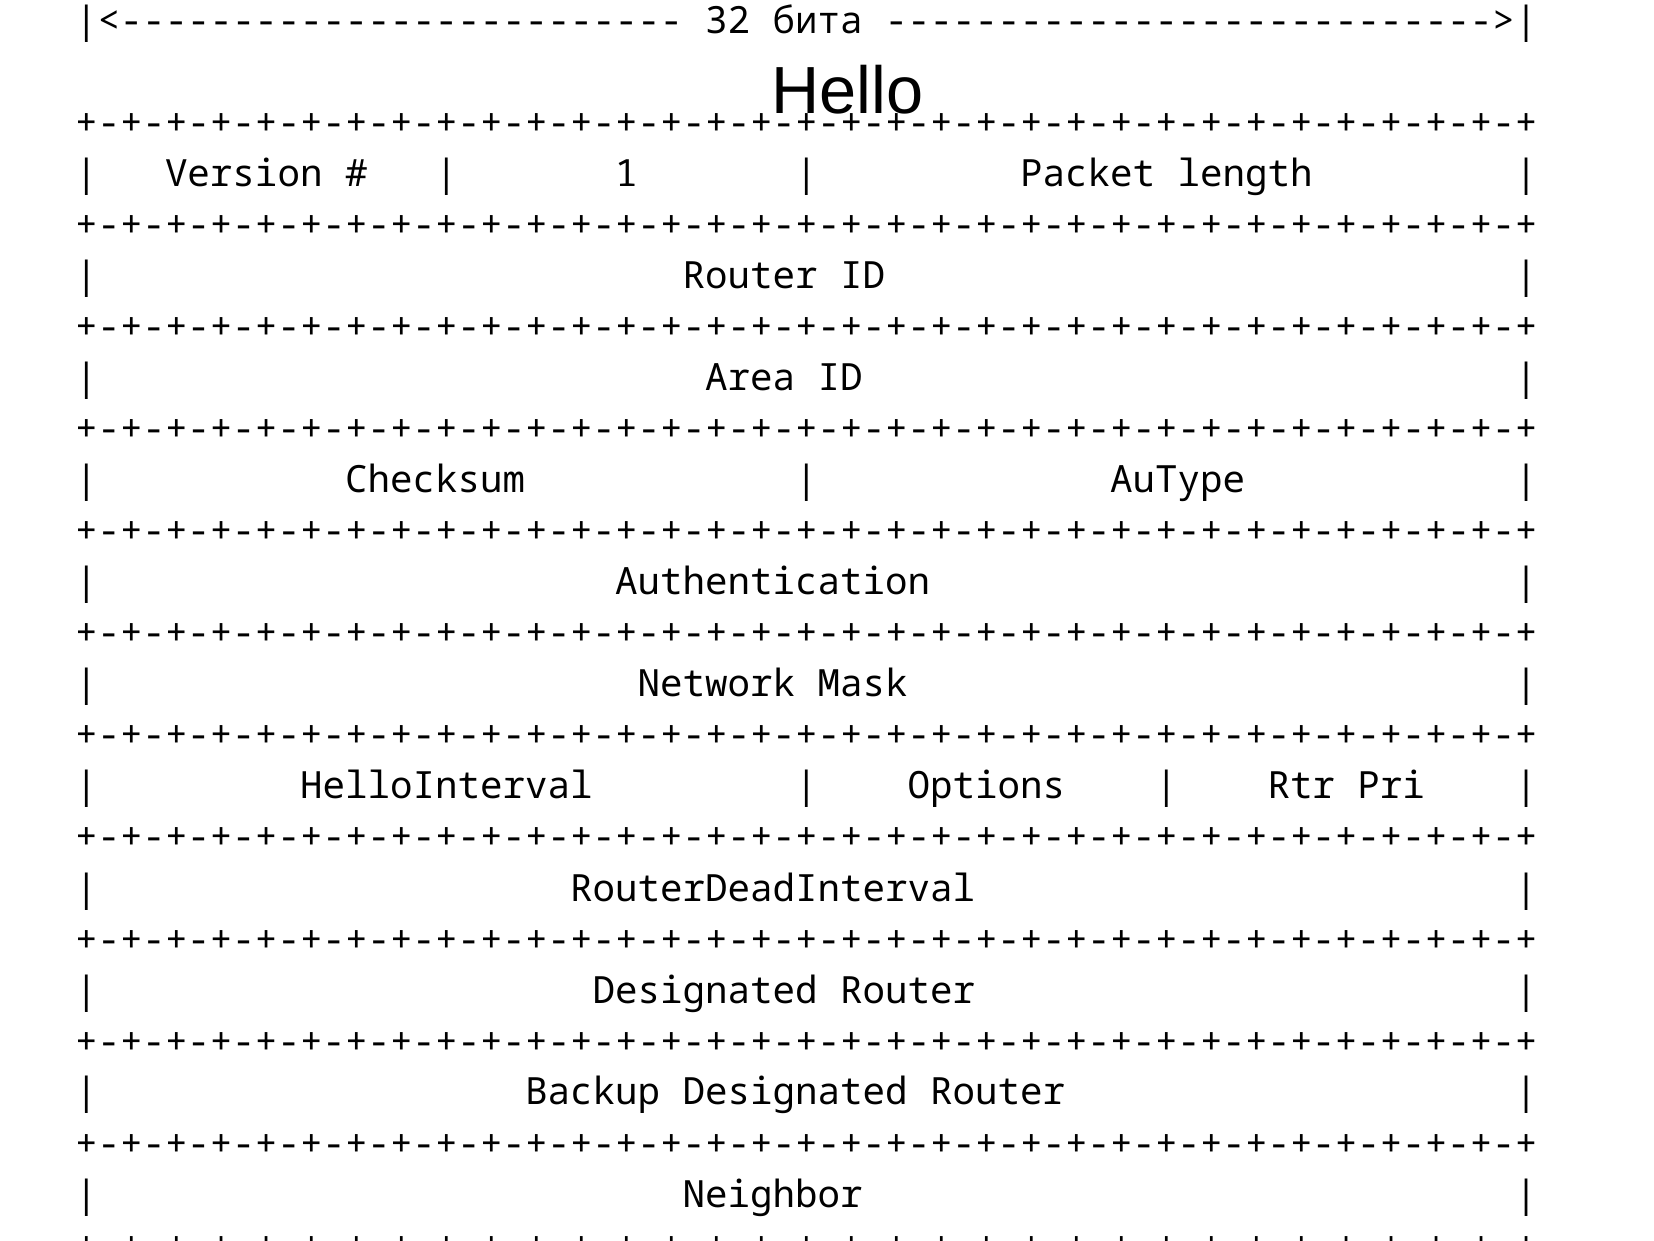

|<------------------------- 32 бита --------------------------->|
+-+-+-+-+-+-+-+-+-+-+-+-+-+-+-+-+-+-+-+-+-+-+-+-+-+-+-+-+-+-+-+-+
| Version # | 1 | Packet length |
+-+-+-+-+-+-+-+-+-+-+-+-+-+-+-+-+-+-+-+-+-+-+-+-+-+-+-+-+-+-+-+-+
| Router ID |
+-+-+-+-+-+-+-+-+-+-+-+-+-+-+-+-+-+-+-+-+-+-+-+-+-+-+-+-+-+-+-+-+
| Area ID |
+-+-+-+-+-+-+-+-+-+-+-+-+-+-+-+-+-+-+-+-+-+-+-+-+-+-+-+-+-+-+-+-+
| Checksum | AuType |
+-+-+-+-+-+-+-+-+-+-+-+-+-+-+-+-+-+-+-+-+-+-+-+-+-+-+-+-+-+-+-+-+
| Authentication |
+-+-+-+-+-+-+-+-+-+-+-+-+-+-+-+-+-+-+-+-+-+-+-+-+-+-+-+-+-+-+-+-+
| Network Mask |
+-+-+-+-+-+-+-+-+-+-+-+-+-+-+-+-+-+-+-+-+-+-+-+-+-+-+-+-+-+-+-+-+
| HelloInterval | Options | Rtr Pri |
+-+-+-+-+-+-+-+-+-+-+-+-+-+-+-+-+-+-+-+-+-+-+-+-+-+-+-+-+-+-+-+-+
| RouterDeadInterval |
+-+-+-+-+-+-+-+-+-+-+-+-+-+-+-+-+-+-+-+-+-+-+-+-+-+-+-+-+-+-+-+-+
| Designated Router |
+-+-+-+-+-+-+-+-+-+-+-+-+-+-+-+-+-+-+-+-+-+-+-+-+-+-+-+-+-+-+-+-+
| Backup Designated Router |
+-+-+-+-+-+-+-+-+-+-+-+-+-+-+-+-+-+-+-+-+-+-+-+-+-+-+-+-+-+-+-+-+
| Neighbor |
+-+-+-+-+-+-+-+-+-+-+-+-+-+-+-+-+-+-+-+-+-+-+-+-+-+-+-+-+-+-+-+-+
| ... |
# Hello